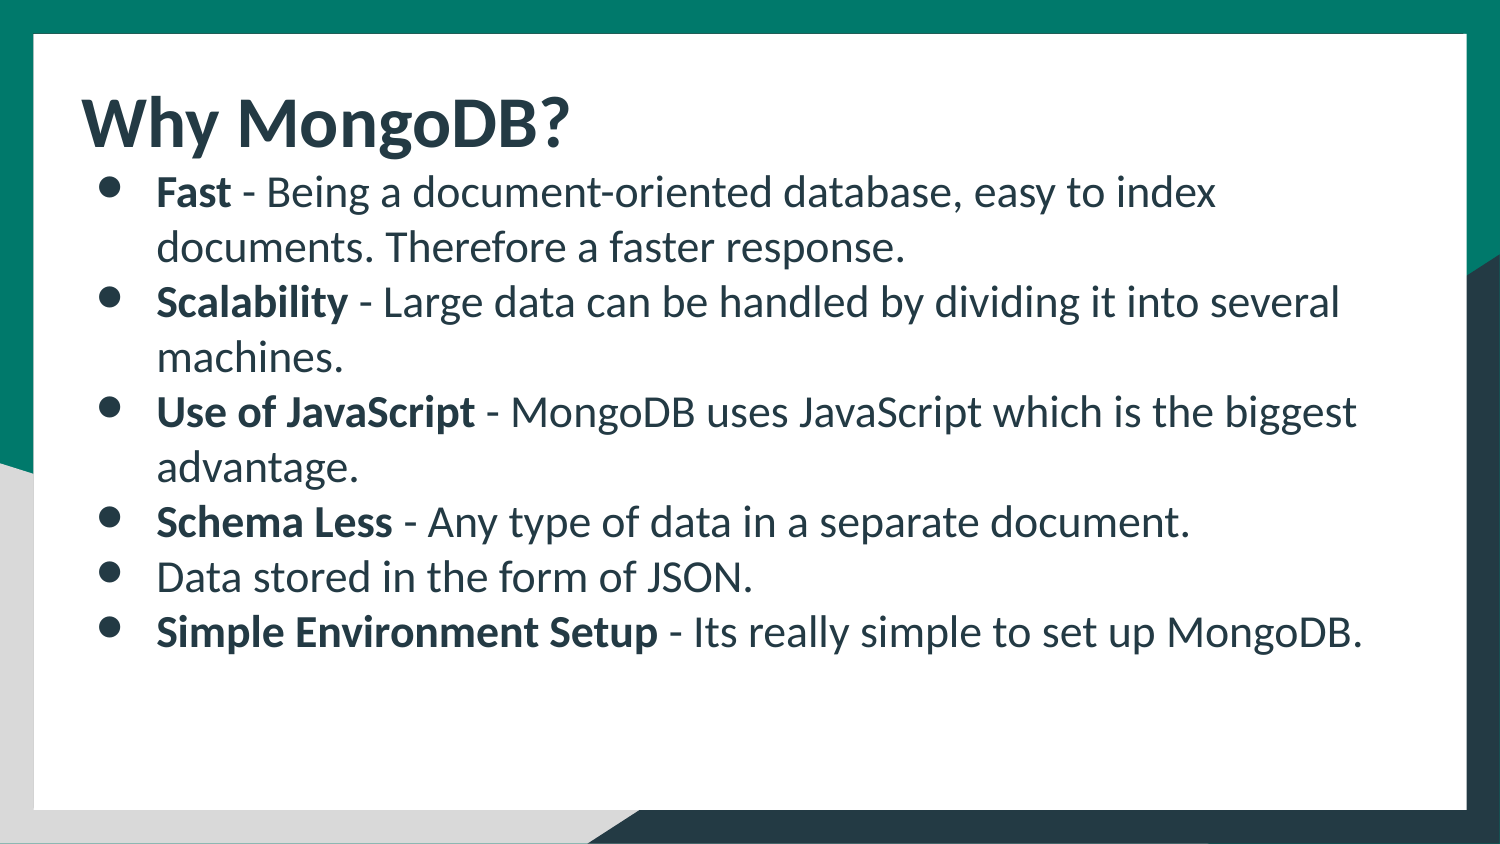

Why MongoDB?
Fast - Being a document-oriented database, easy to index documents. Therefore a faster response.
Scalability - Large data can be handled by dividing it into several machines.
Use of JavaScript - MongoDB uses JavaScript which is the biggest advantage.
Schema Less - Any type of data in a separate document.
Data stored in the form of JSON.
Simple Environment Setup - Its really simple to set up MongoDB.
#